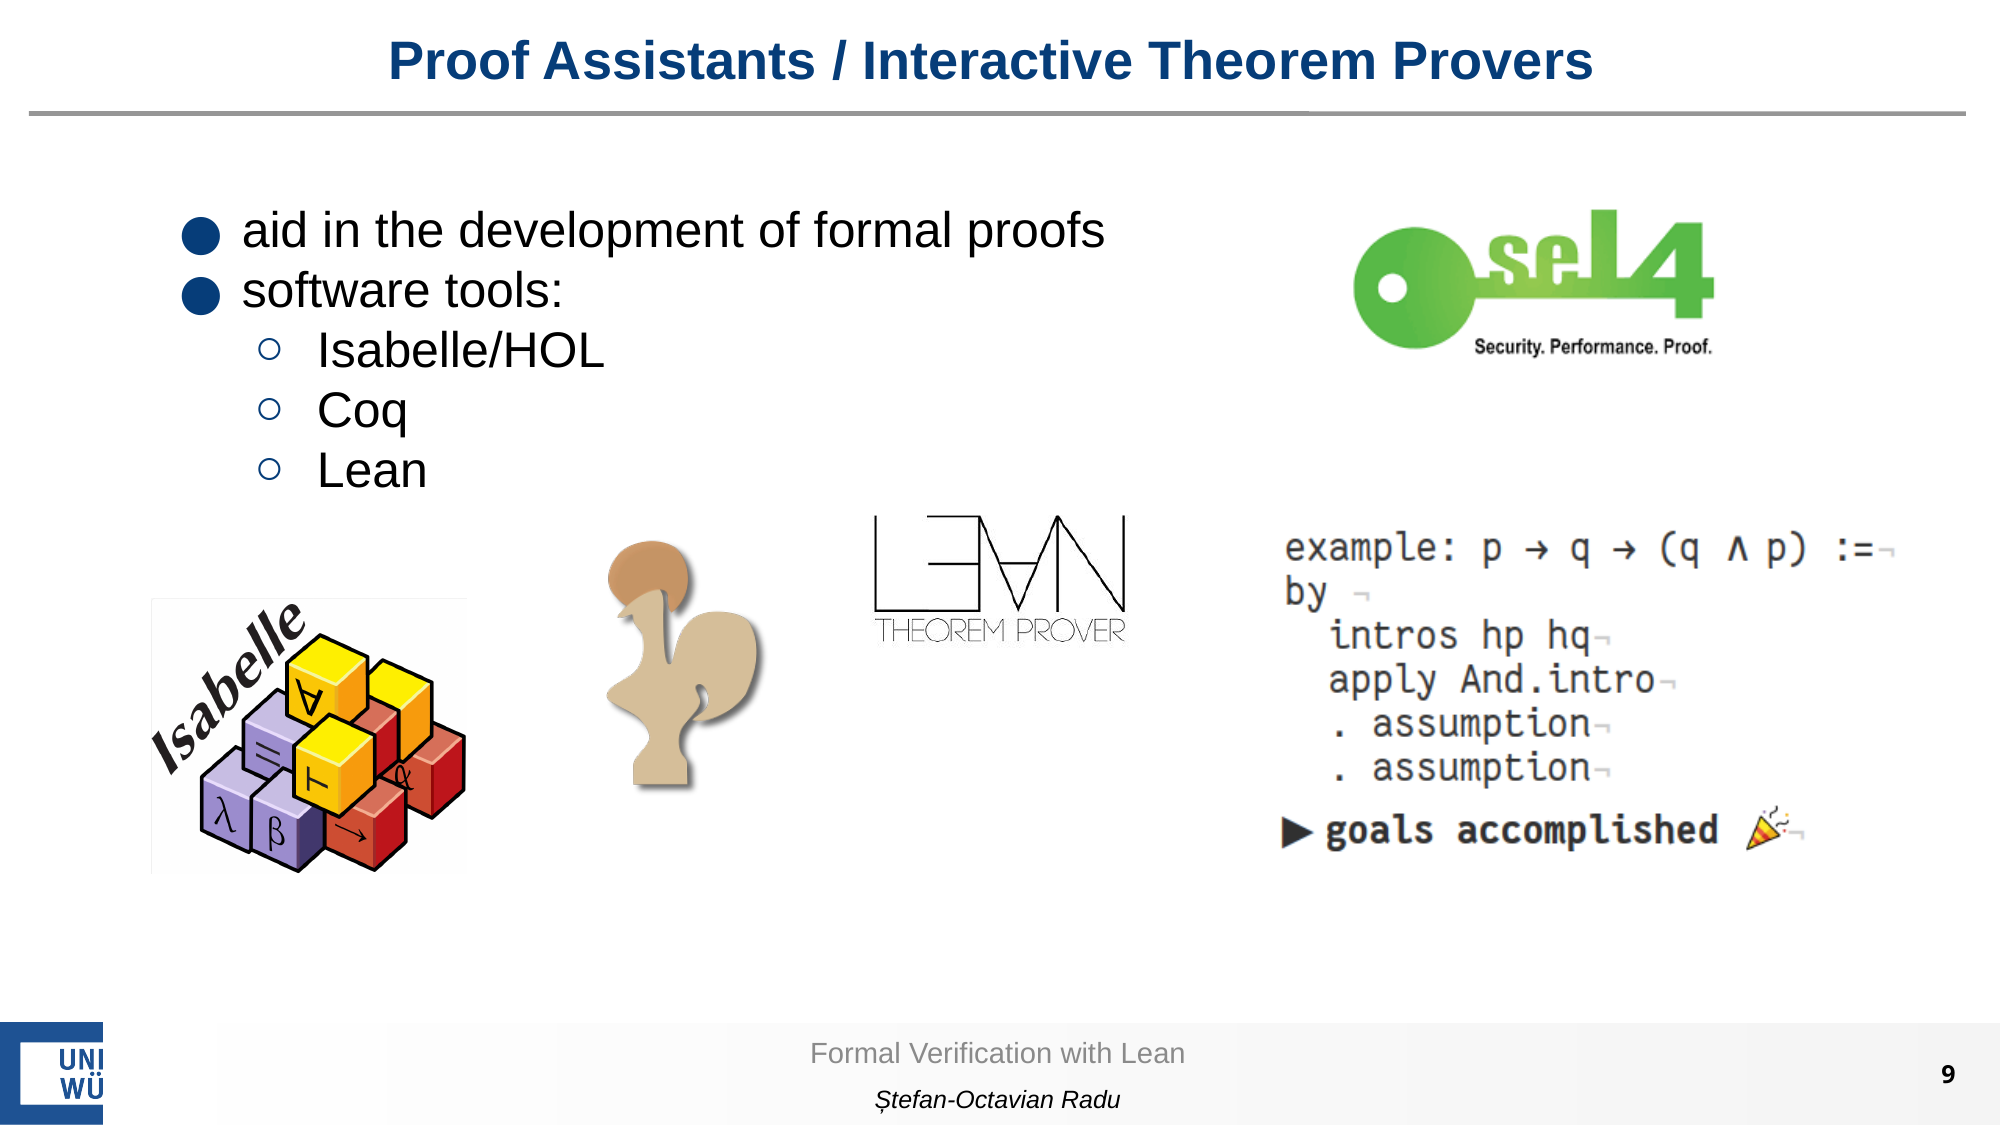

# Proof Assistants / Interactive Theorem Provers
aid in the development of formal proofs
software tools:
Isabelle/HOL
Coq
Lean